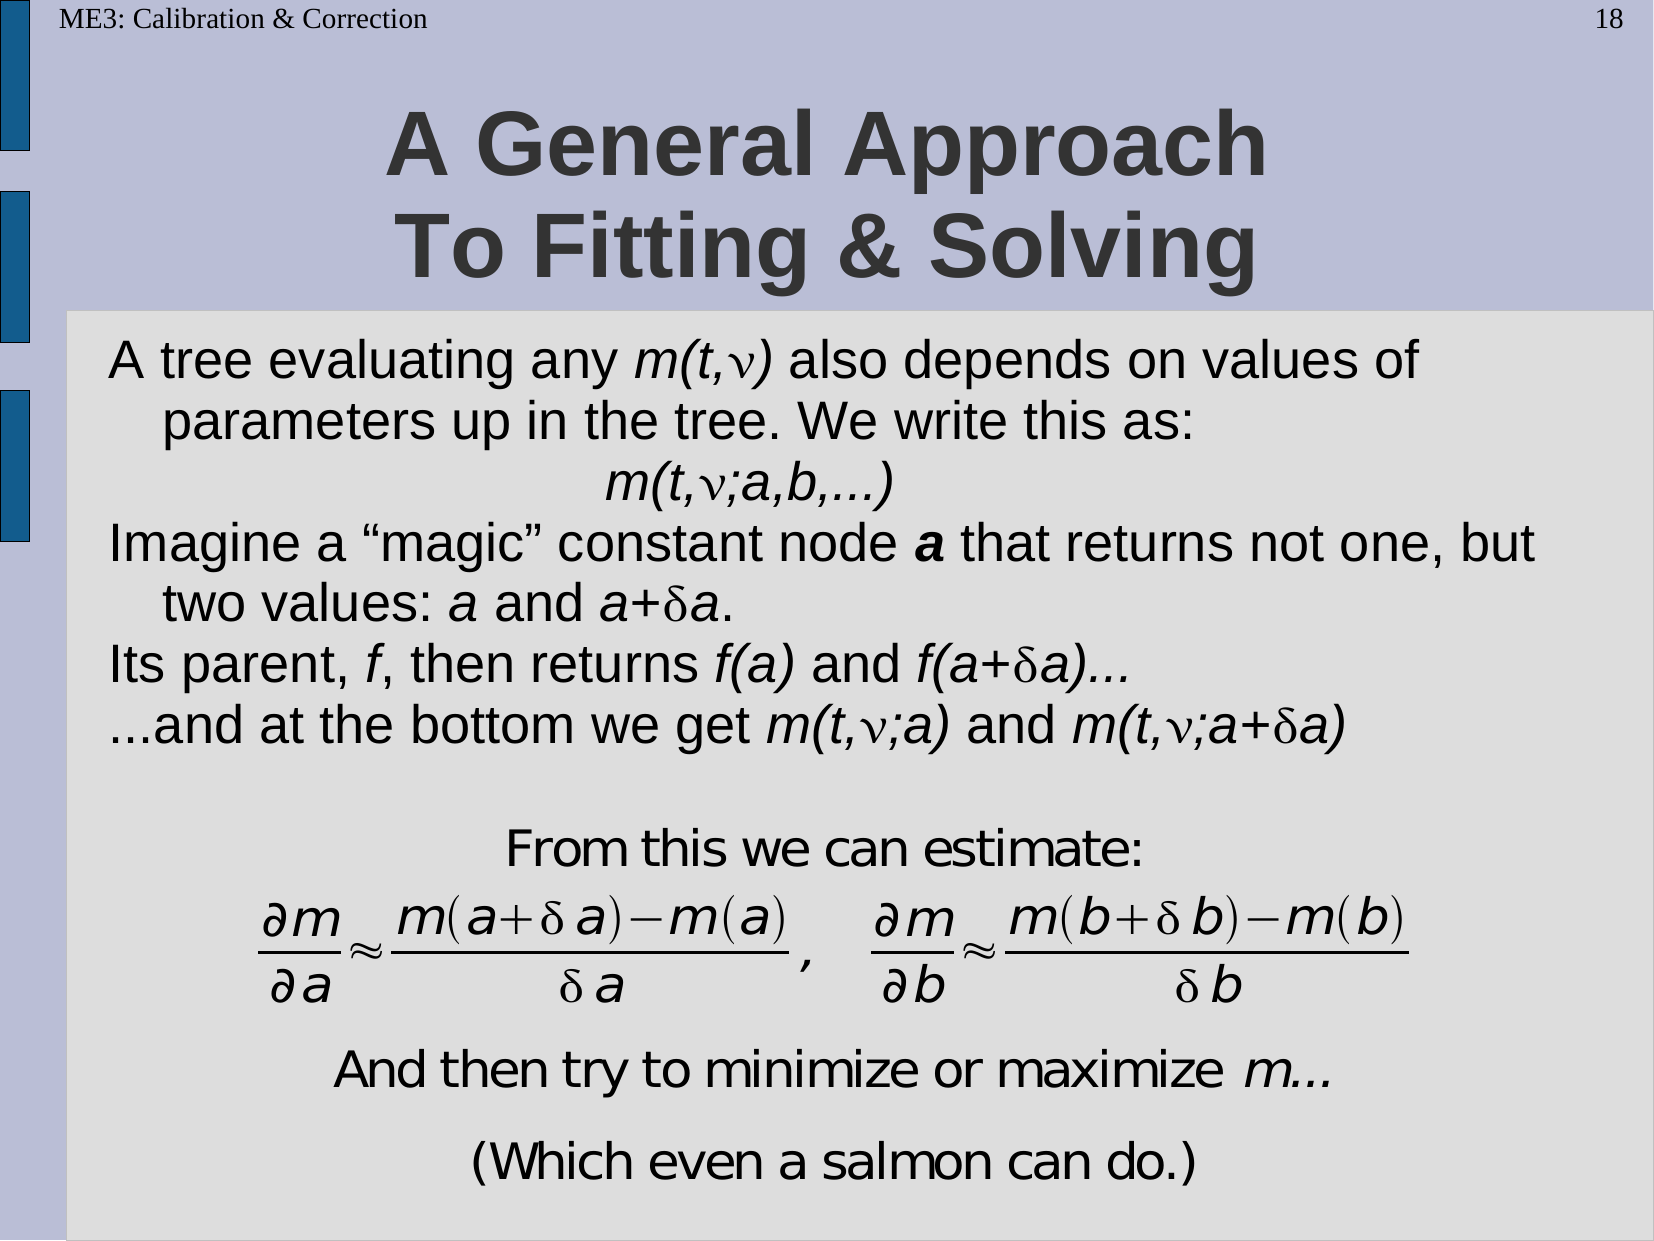

ME3: Calibration & Correction
18
# A General Approach To Fitting & Solving
A tree evaluating any m(t,) also depends on values of parameters up in the tree. We write this as:
						m(t,;a,b,...)
Imagine a “magic” constant node a that returns not one, but two values: a and a+a.
Its parent, f, then returns f(a) and f(a+a)...
...and at the bottom we get m(t,;a) and m(t,;a+a)